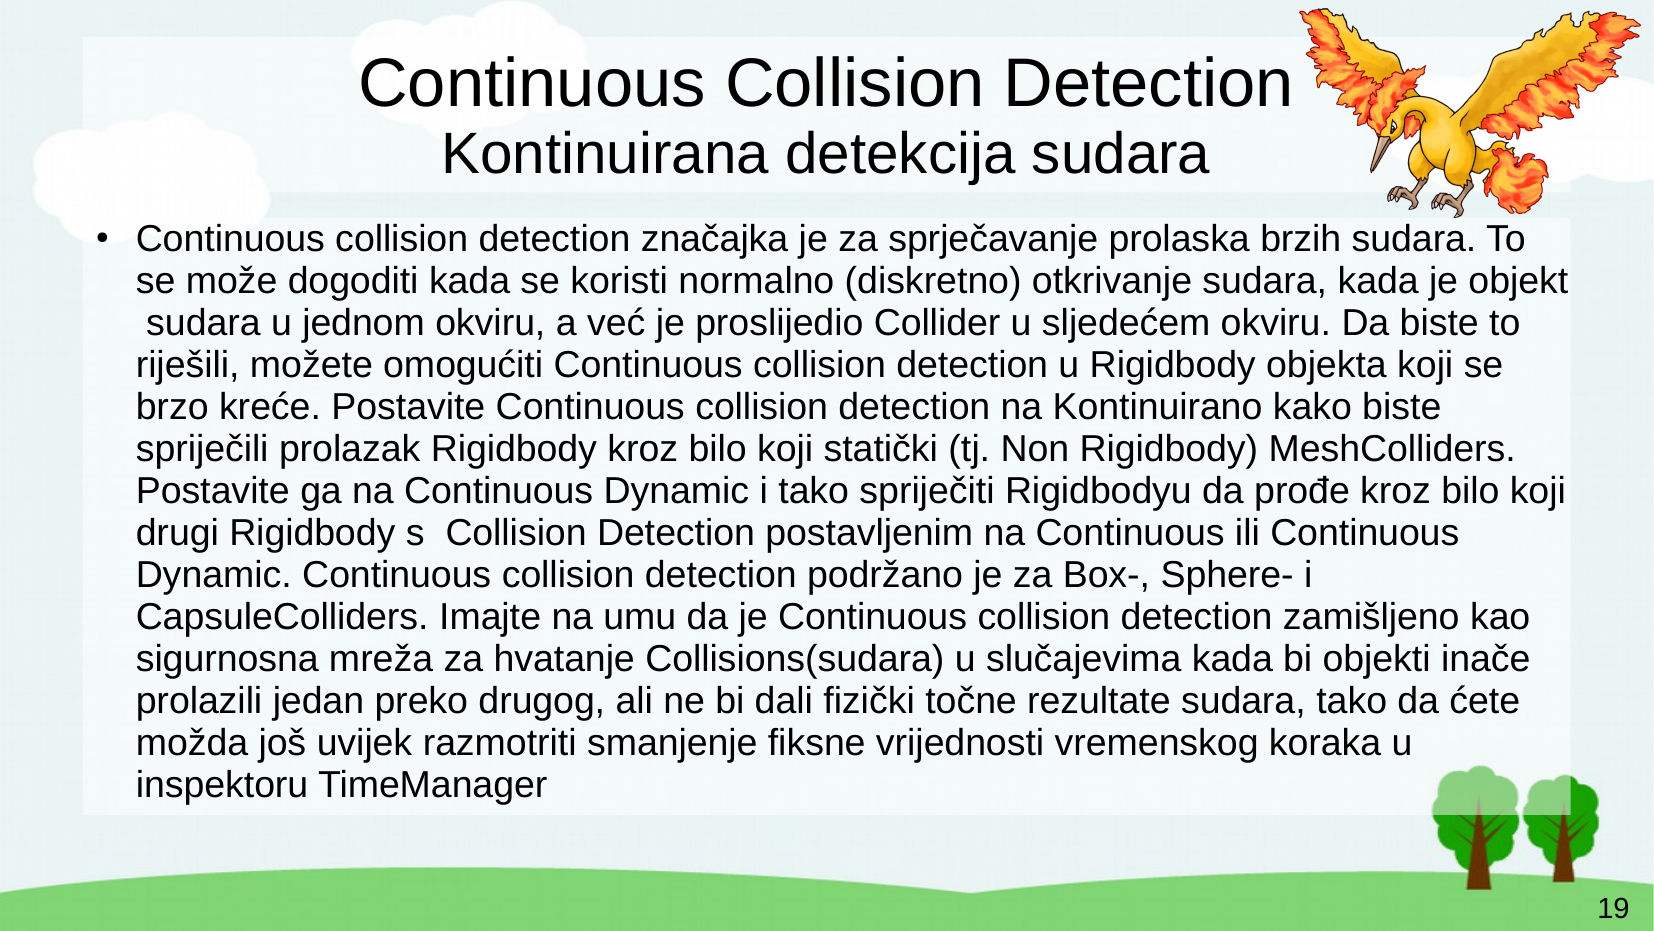

# Continuous Collision Detection Kontinuirana detekcija sudara
Continuous collision detection značajka je za sprječavanje prolaska brzih sudara. To se može dogoditi kada se koristi normalno (diskretno) otkrivanje sudara, kada je objekt sudara u jednom okviru, a već je proslijedio Collider u sljedećem okviru. Da biste to riješili, možete omogućiti Continuous collision detection u Rigidbody objekta koji se brzo kreće. Postavite Continuous collision detection na Kontinuirano kako biste spriječili prolazak Rigidbody kroz bilo koji statički (tj. Non Rigidbody) MeshColliders. Postavite ga na Continuous Dynamic i tako spriječiti Rigidbodyu da prođe kroz bilo koji drugi Rigidbody s Collision Detection postavljenim na Continuous ili Continuous Dynamic. Continuous collision detection podržano je za Box-, Sphere- i CapsuleColliders. Imajte na umu da je Continuous collision detection zamišljeno kao sigurnosna mreža za hvatanje Collisions(sudara) u slučajevima kada bi objekti inače prolazili jedan preko drugog, ali ne bi dali fizički točne rezultate sudara, tako da ćete možda još uvijek razmotriti smanjenje fiksne vrijednosti vremenskog koraka u inspektoru TimeManager
19